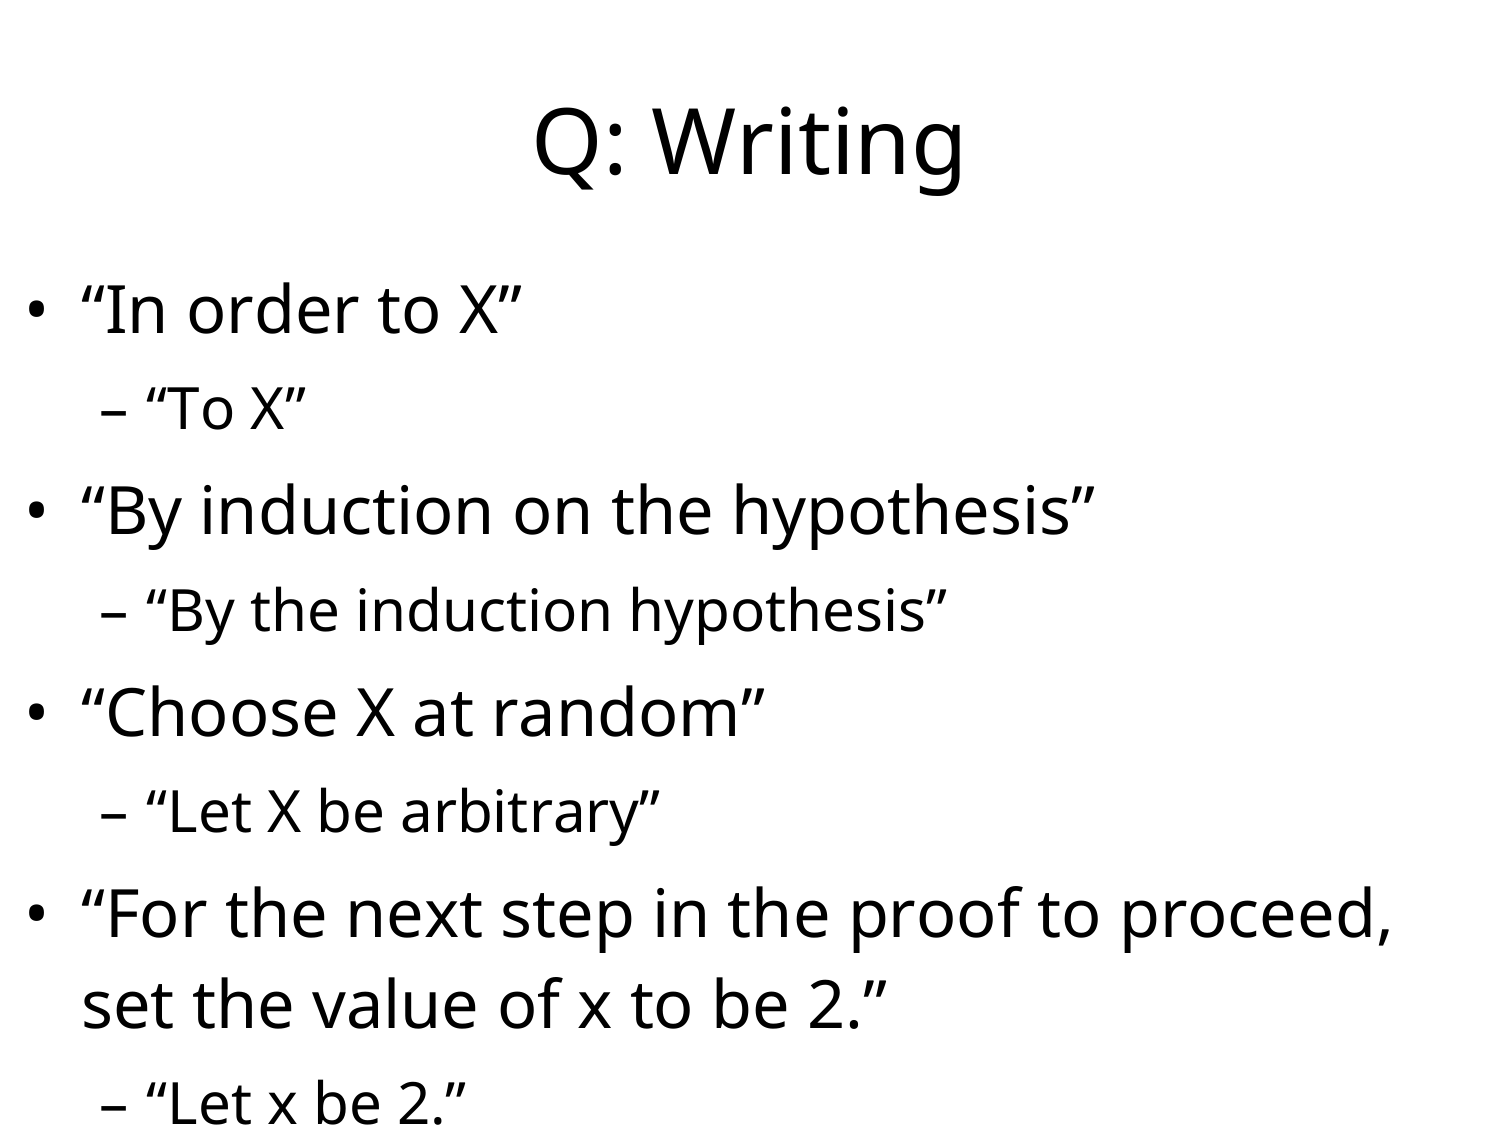

# Q: Writing
“In order to X”
“To X”
“By induction on the hypothesis”
“By the induction hypothesis”
“Choose X at random”
“Let X be arbitrary”
“For the next step in the proof to proceed, set the value of x to be 2.”
“Let x be 2.”